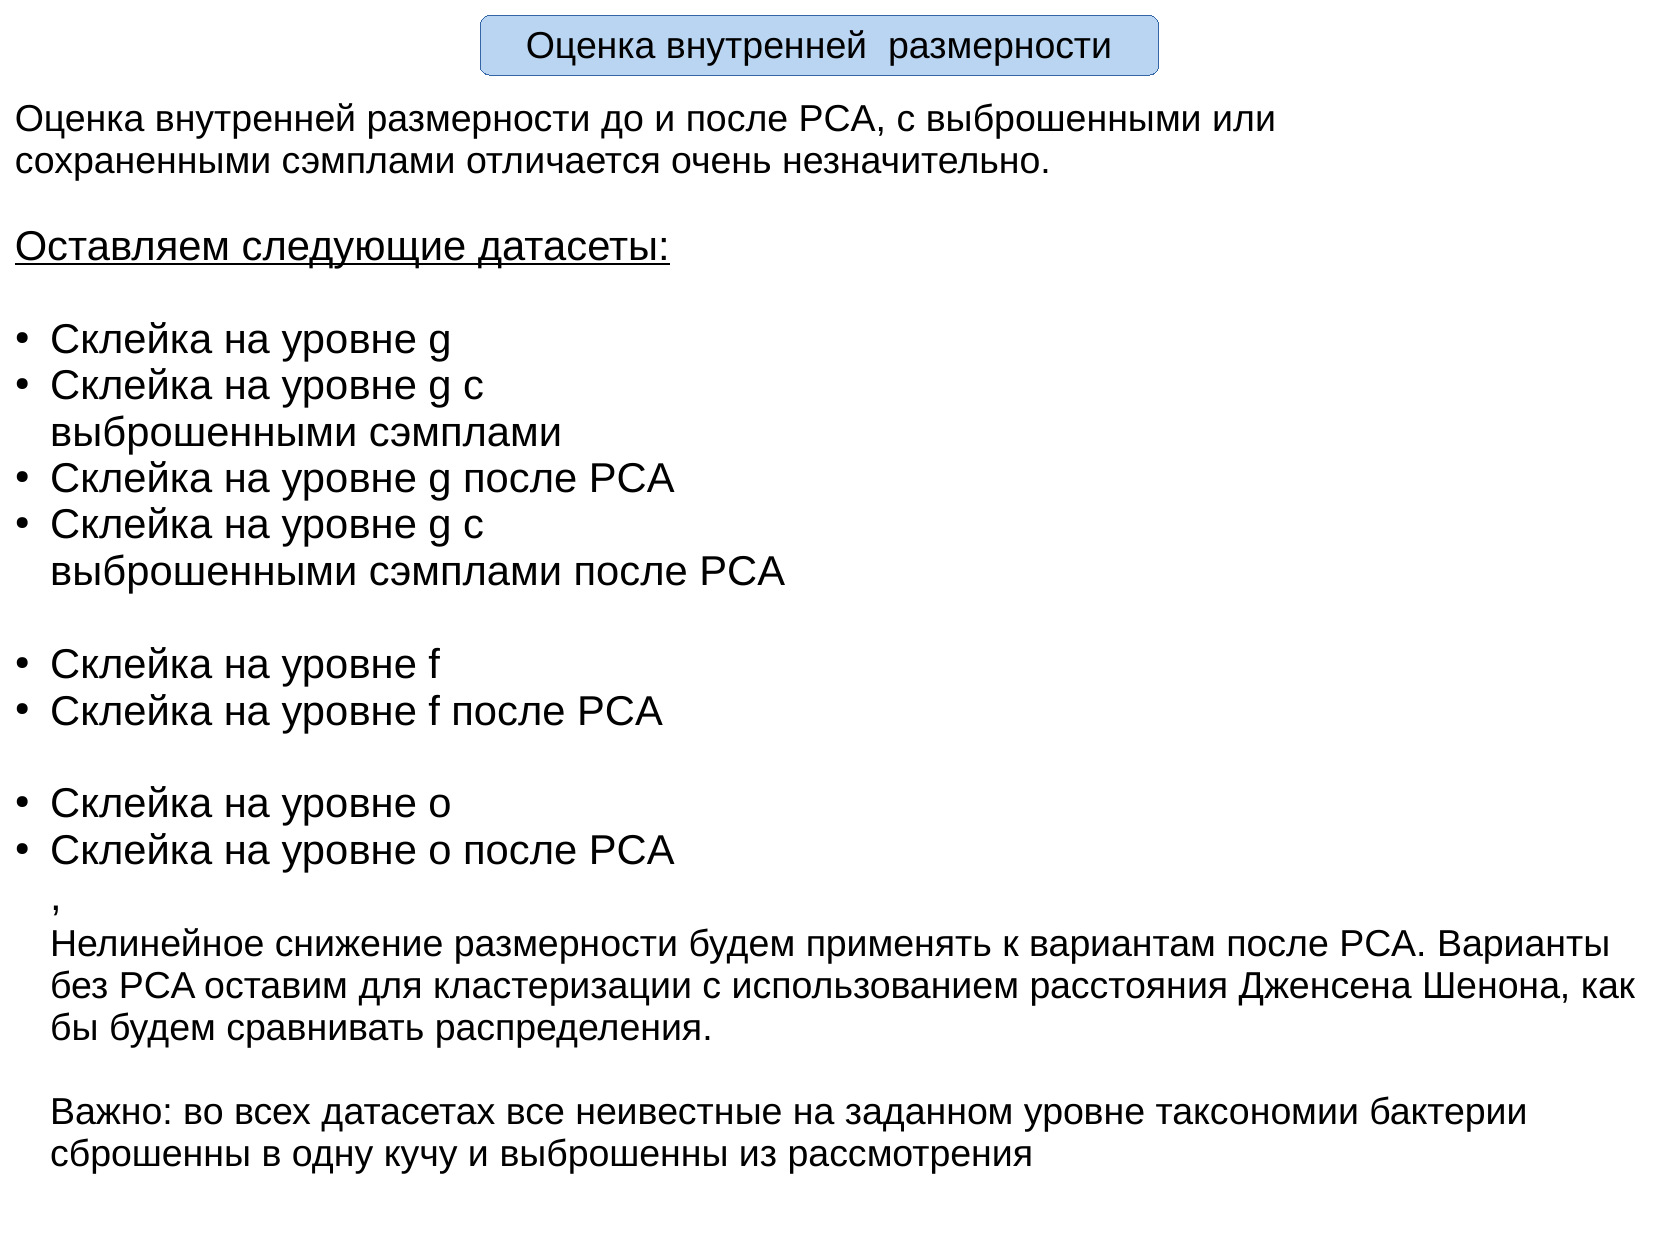

Оценка внутренней размерности
Оценка внутренней размерности до и после PCA, с выброшенными или сохраненными сэмплами отличается очень незначительно.
Оставляем следующие датасеты:
Склейка на уровне g
Склейка на уровне g c выброшенными сэмплами
Склейка на уровне g после PCA
Склейка на уровне g c выброшенными сэмплами после PCA
Склейка на уровне f
Склейка на уровне f после PCA
Склейка на уровне o
Склейка на уровне o после PCA
,
Нелинейное снижение размерности будем применять к вариантам после PCA. Варианты без PCA оставим для кластеризации с использованием расстояния Дженсена Шенона, как бы будем сравнивать распределения.
Важно: во всех датасетах все неивестные на заданном уровне таксономии бактерии сброшенны в одну кучу и выброшенны из рассмотрения